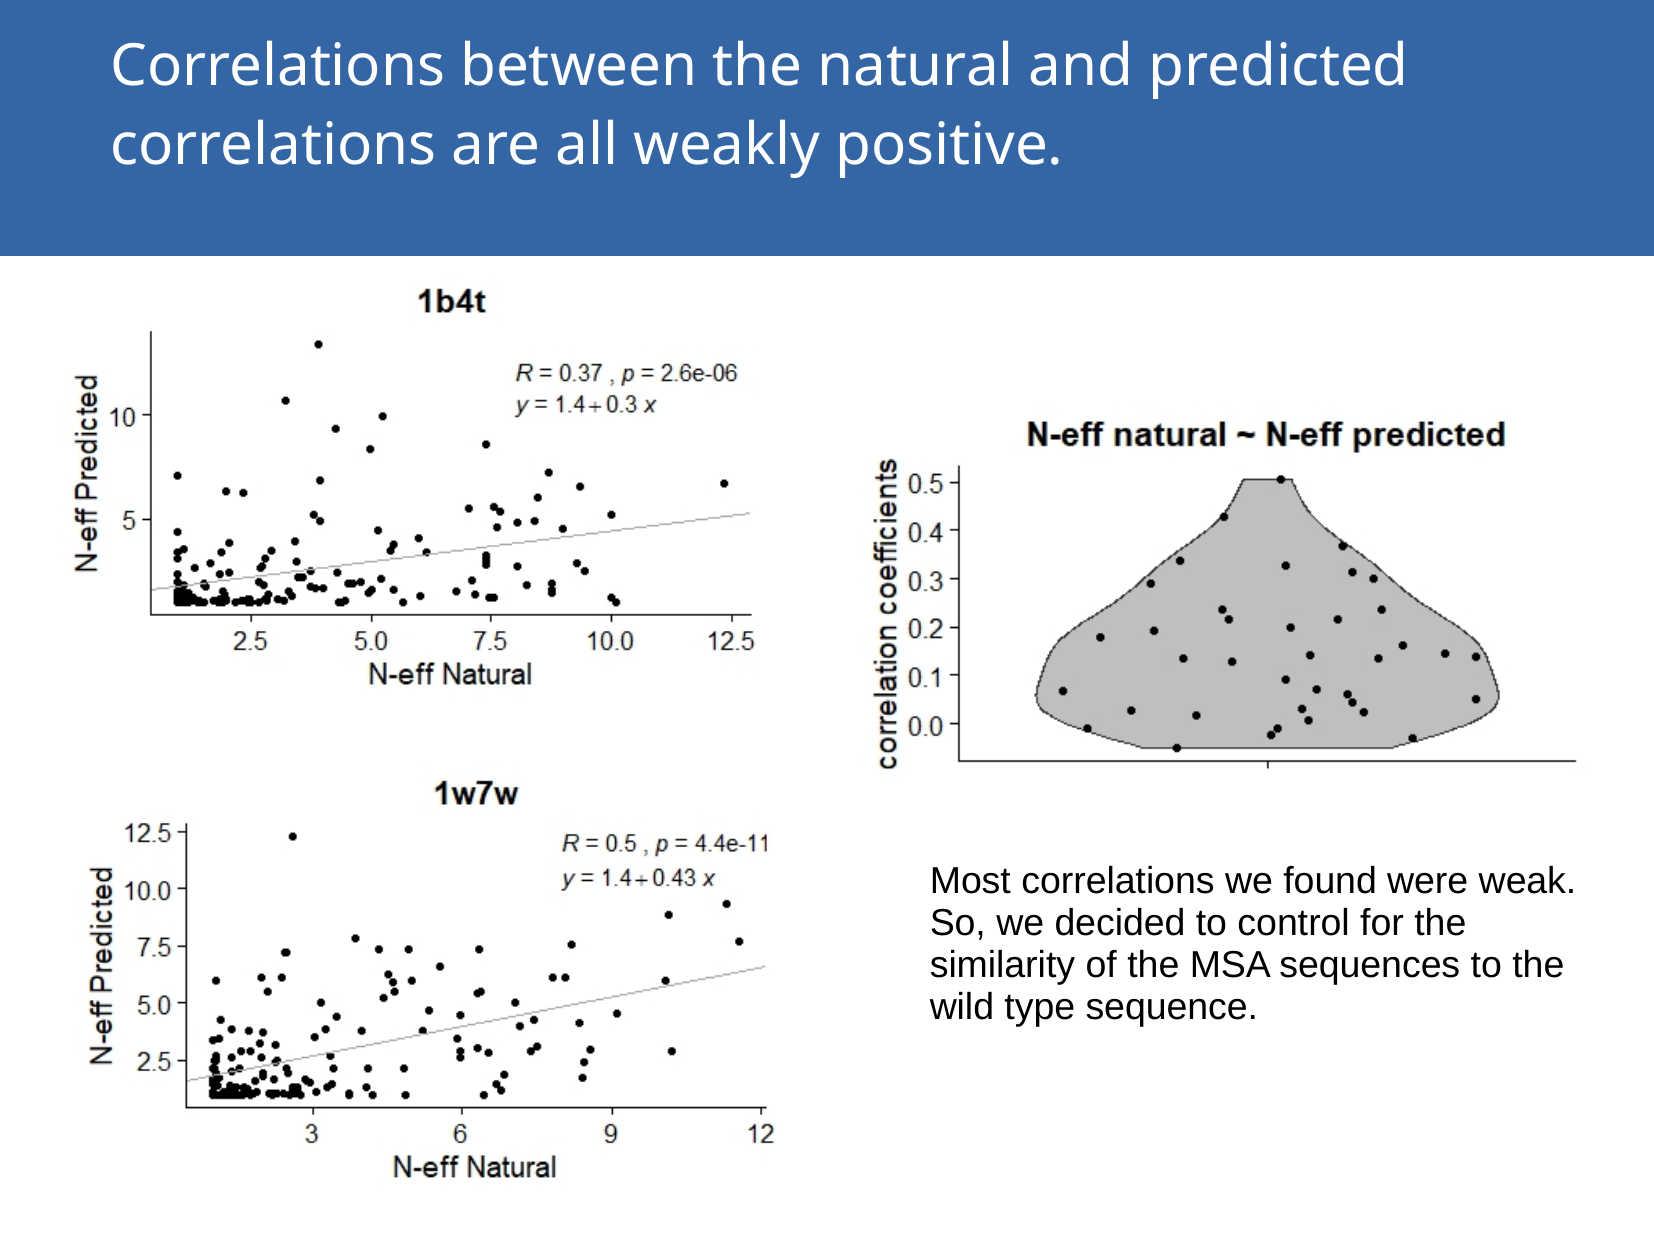

Correlations between the natural and predicted correlations are all weakly positive.
Most correlations we found were weak.
So, we decided to control for the similarity of the MSA sequences to the wild type sequence.